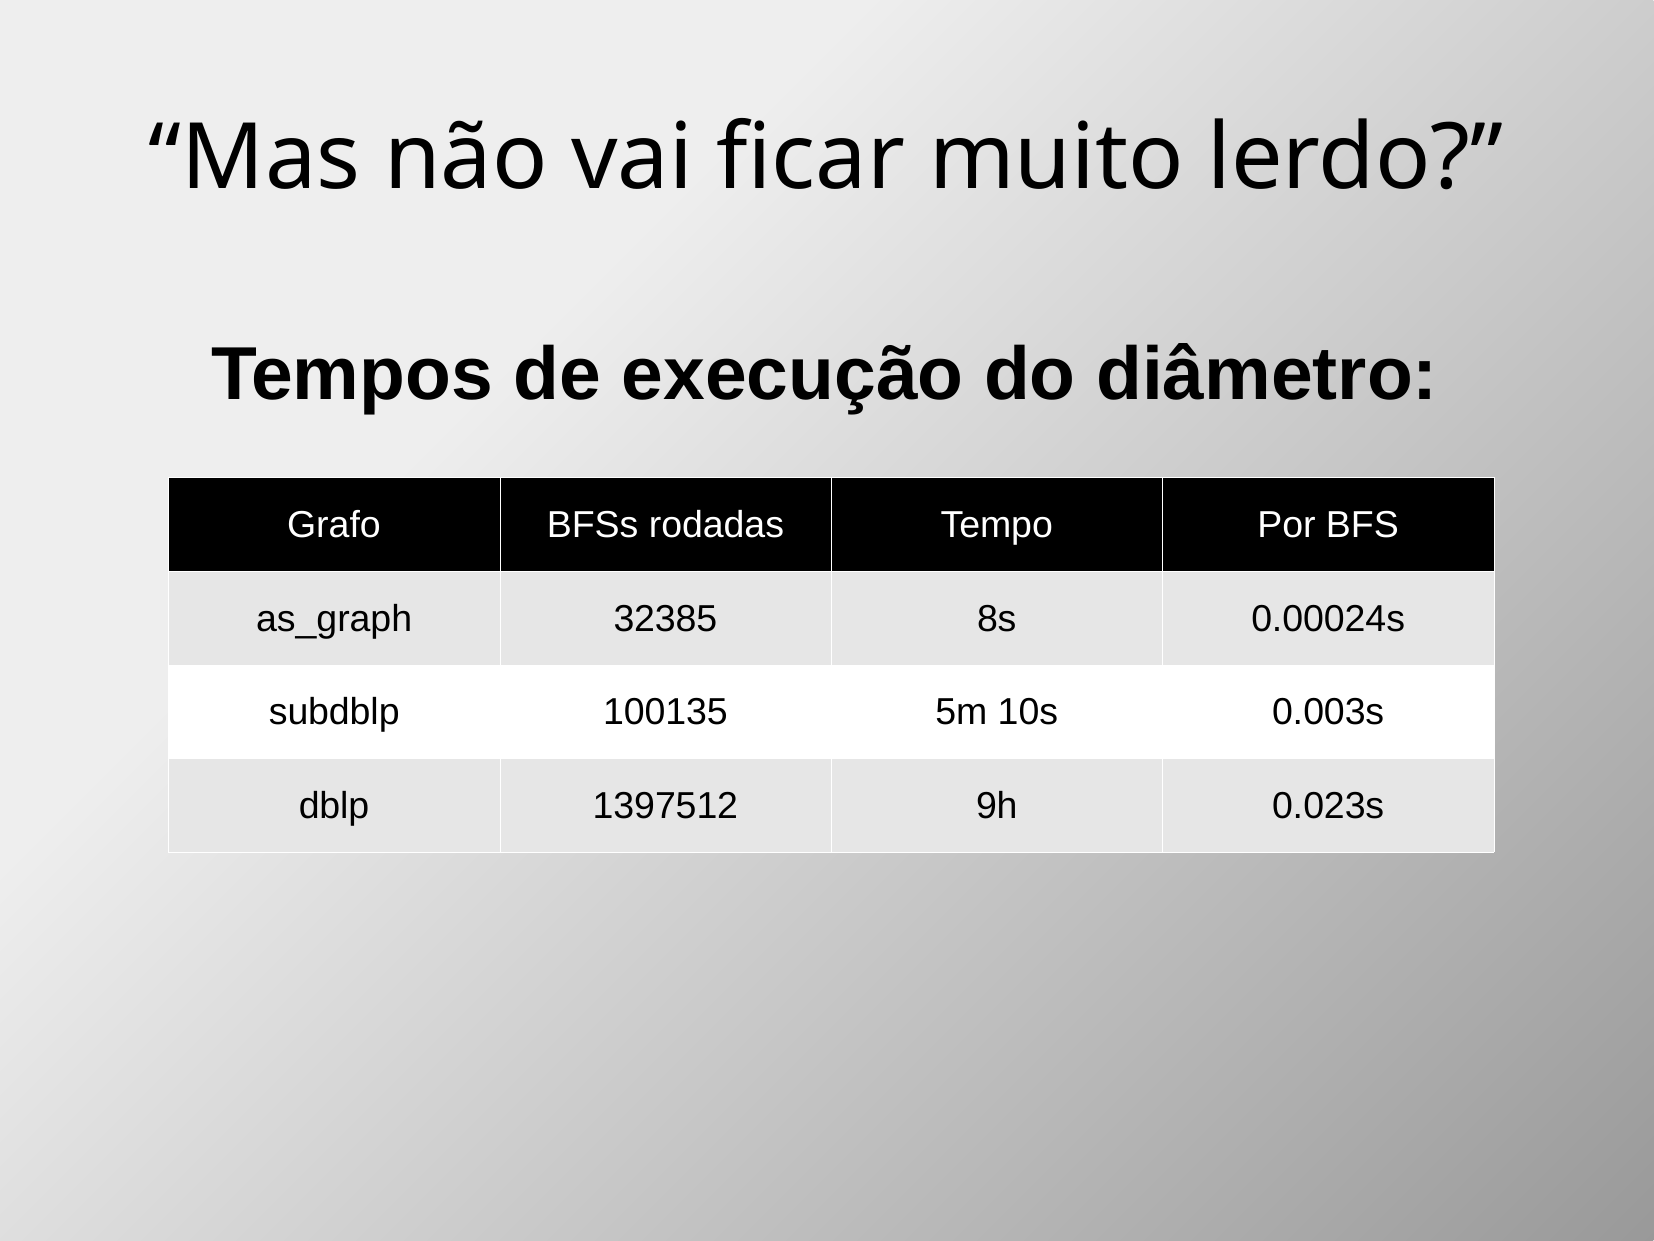

# “Mas não vai ficar muito lerdo?”
Tempos de execução do diâmetro:
| Grafo | BFSs rodadas | Tempo | Por BFS |
| --- | --- | --- | --- |
| as\_graph | 32385 | 8s | 0.00024s |
| subdblp | 100135 | 5m 10s | 0.003s |
| dblp | 1397512 | 9h | 0.023s |